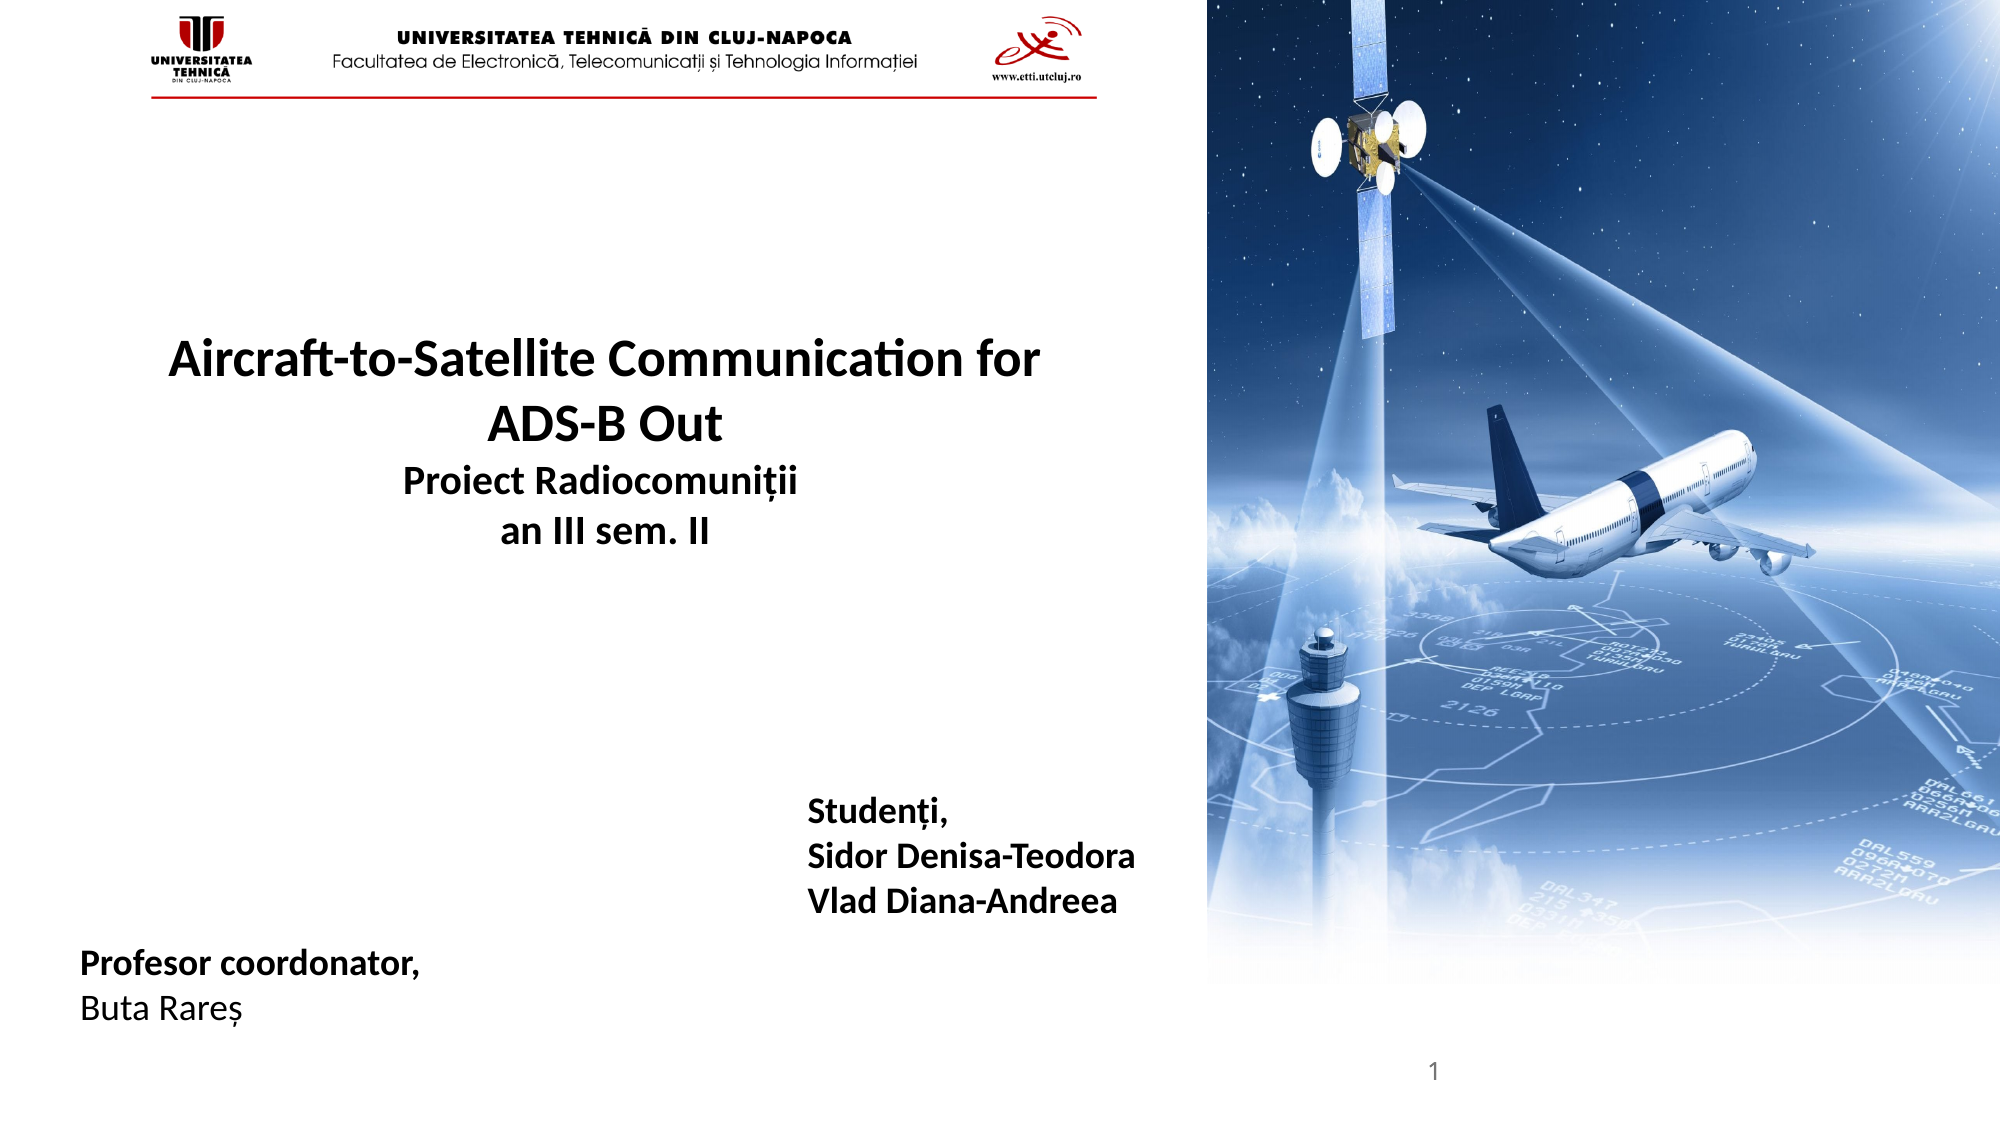

Aircraft-to-Satellite Communication for ADS-B Out
Proiect Radiocomuniții
an III sem. II
Studenți,
Sidor Denisa-Teodora
Vlad Diana-Andreea
Profesor coordonator,
Buta Rareș